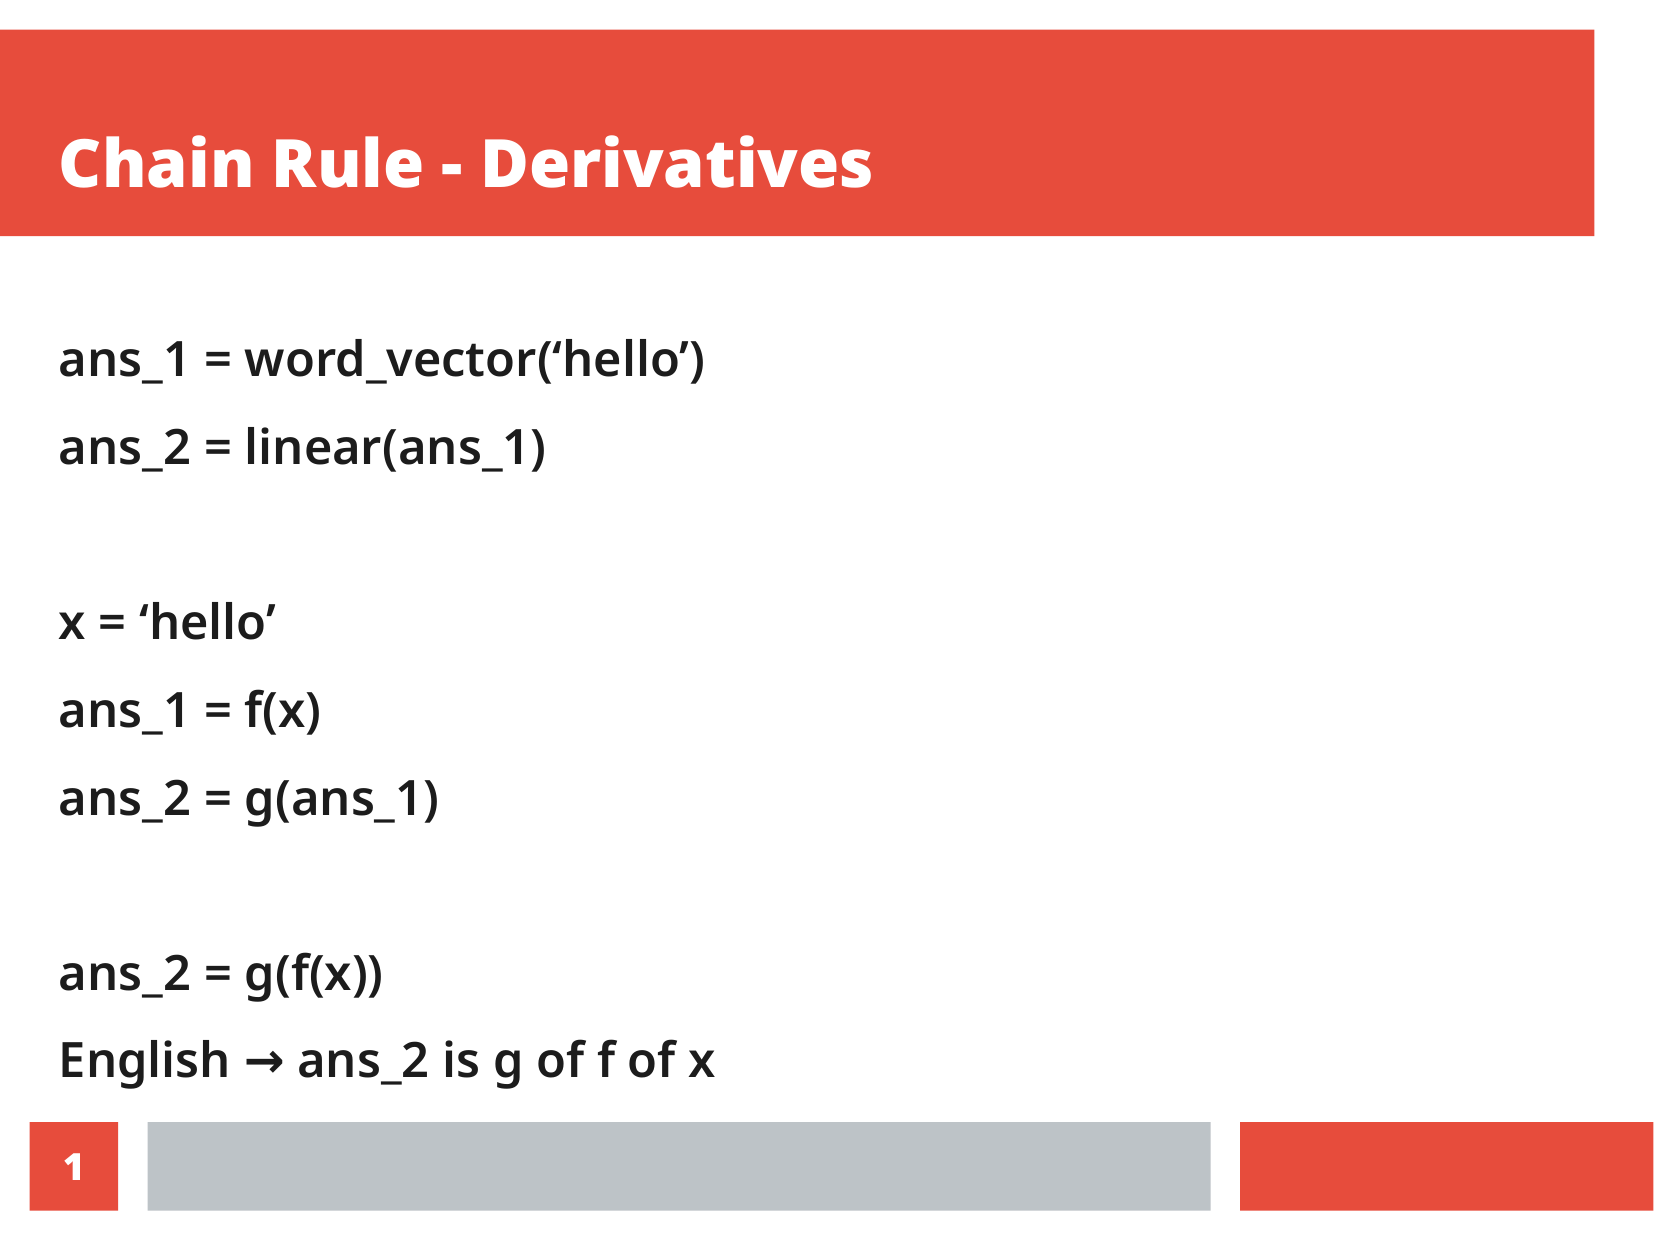

# Chain Rule - Derivatives
ans_1 = word_vector(‘hello’)
ans_2 = linear(ans_1)
x = ‘hello’
ans_1 = f(x)
ans_2 = g(ans_1)
ans_2 = g(f(x))
English → ans_2 is g of f of x
1